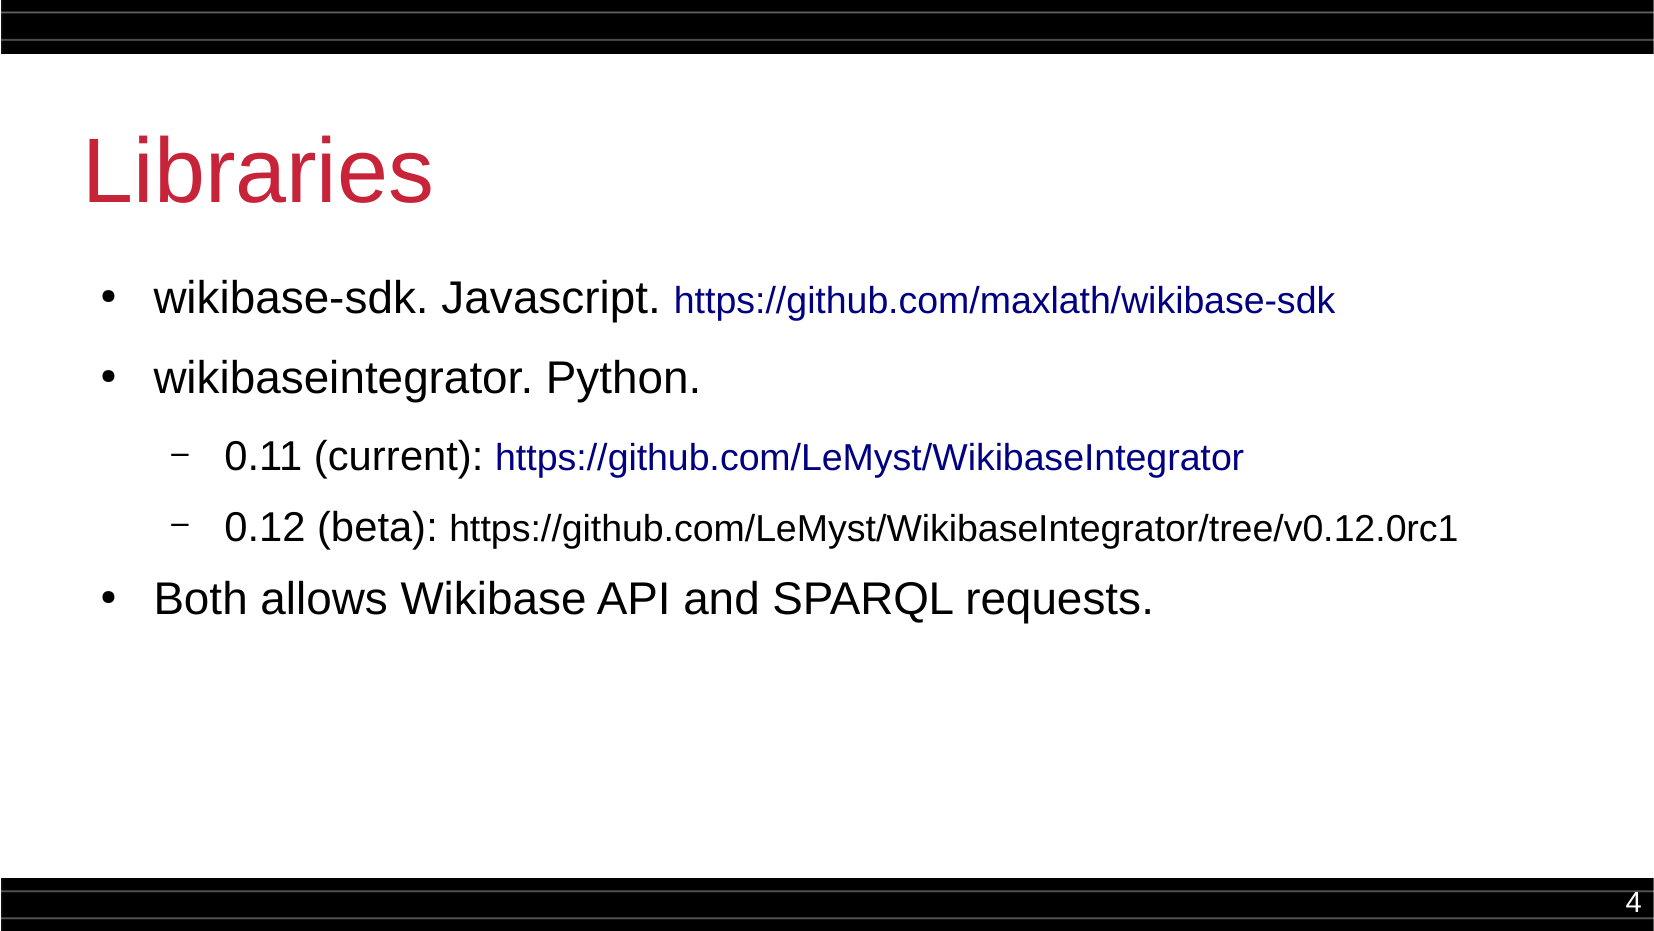

# Libraries
wikibase-sdk. Javascript. https://github.com/maxlath/wikibase-sdk
wikibaseintegrator. Python.
0.11 (current): https://github.com/LeMyst/WikibaseIntegrator
0.12 (beta): https://github.com/LeMyst/WikibaseIntegrator/tree/v0.12.0rc1
Both allows Wikibase API and SPARQL requests.